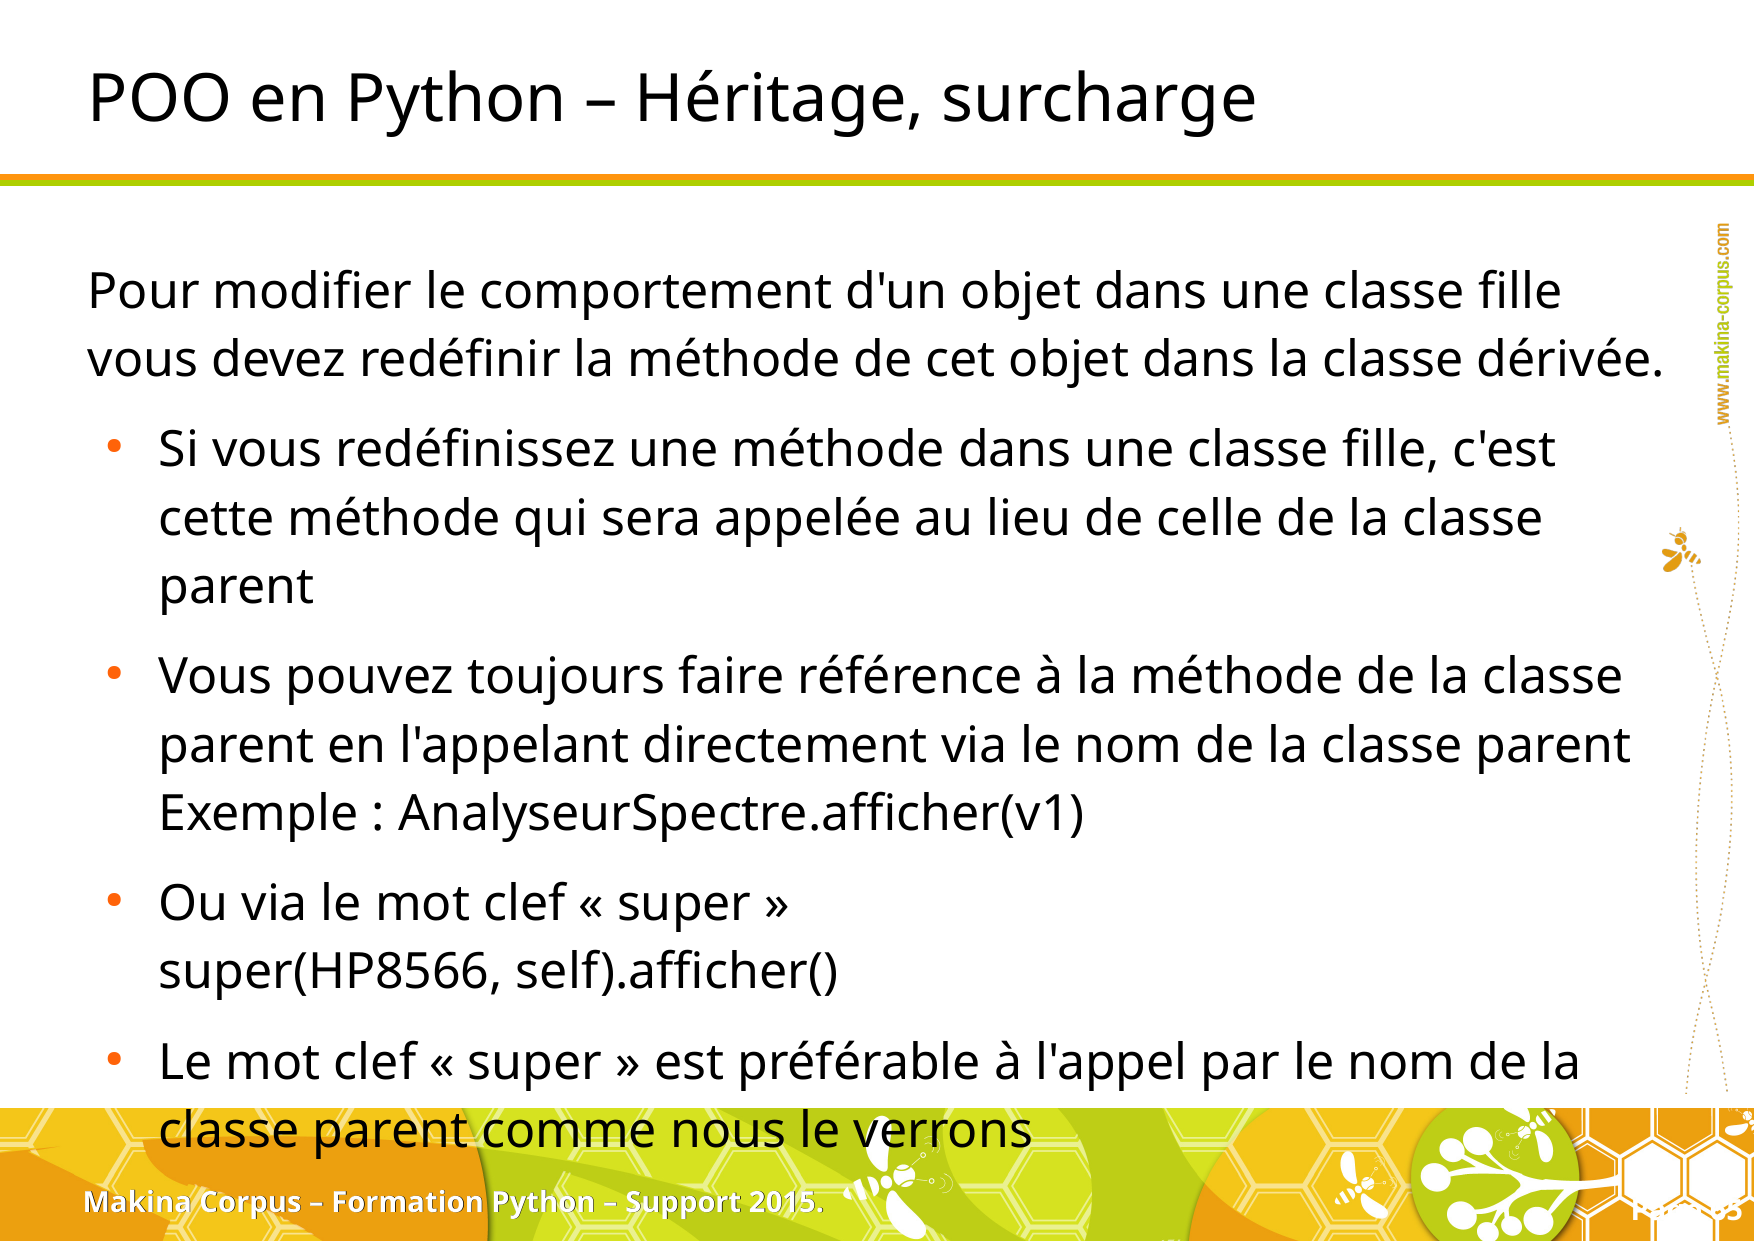

# POO en Python – Héritage, surcharge
Pour modifier le comportement d'un objet dans une classe fille vous devez redéfinir la méthode de cet objet dans la classe dérivée.
Si vous redéfinissez une méthode dans une classe fille, c'est cette méthode qui sera appelée au lieu de celle de la classe parent
Vous pouvez toujours faire référence à la méthode de la classe parent en l'appelant directement via le nom de la classe parent
Exemple : AnalyseurSpectre.afficher(v1)
Ou via le mot clef « super »
super(HP8566, self).afficher()
Le mot clef « super » est préférable à l'appel par le nom de la classe parent comme nous le verrons
tesg
65